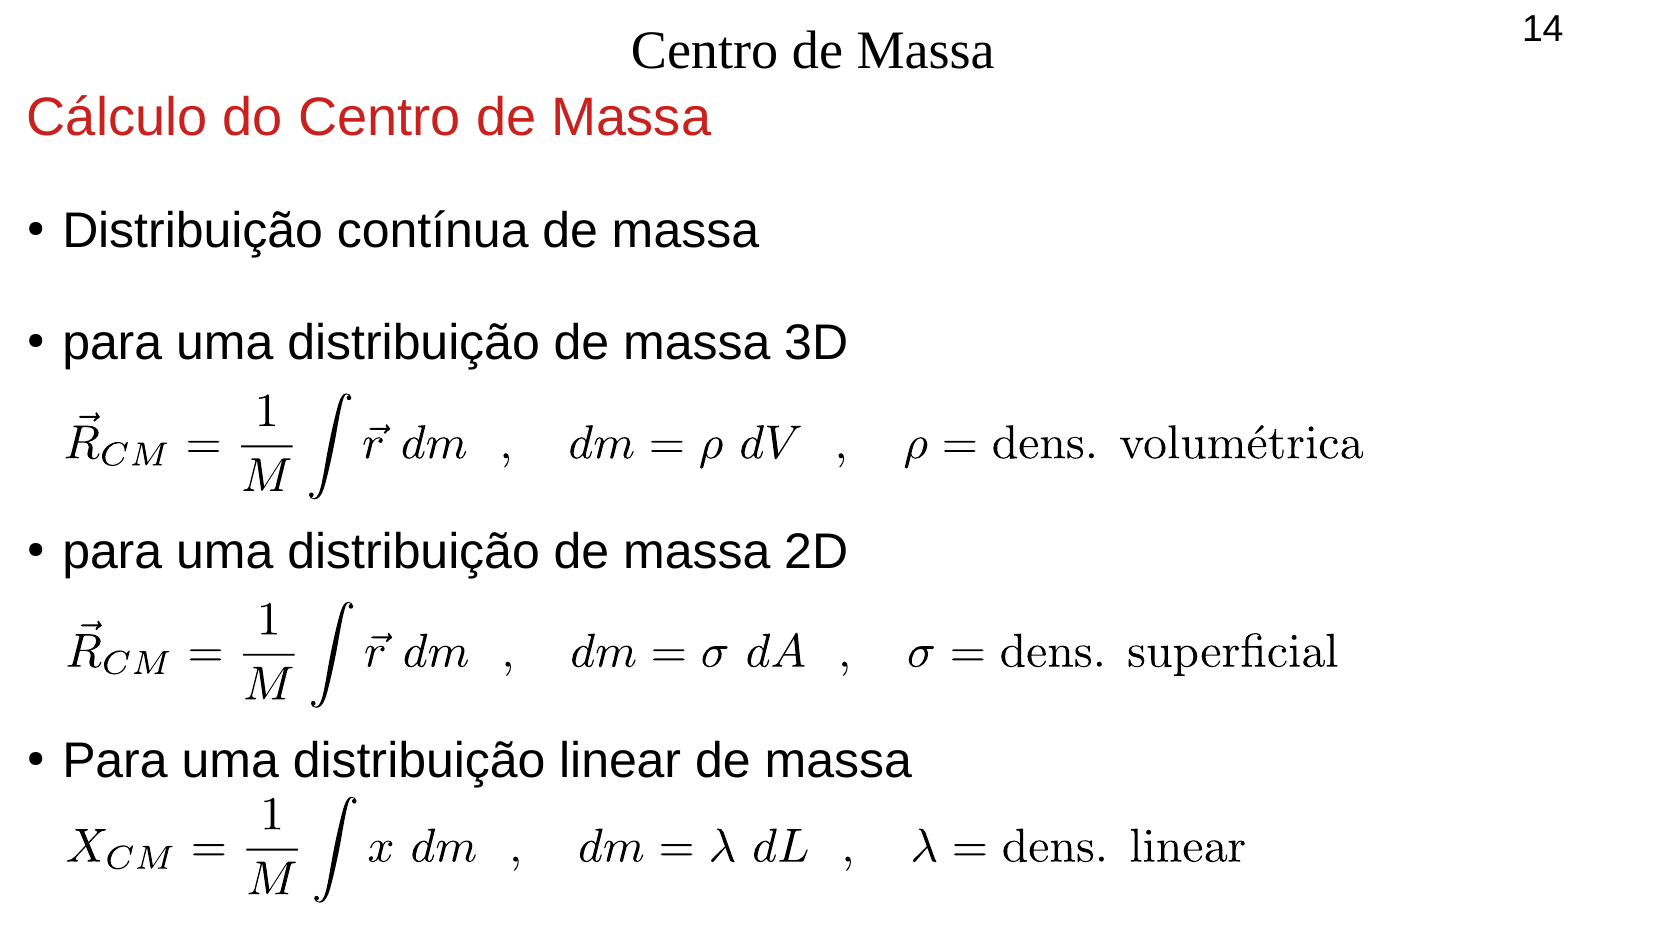

Centro de Massa
Cálculo do Centro de Massa
Distribuição contínua de massa
para uma distribuição de massa 3D
para uma distribuição de massa 2D
Para uma distribuição linear de massa